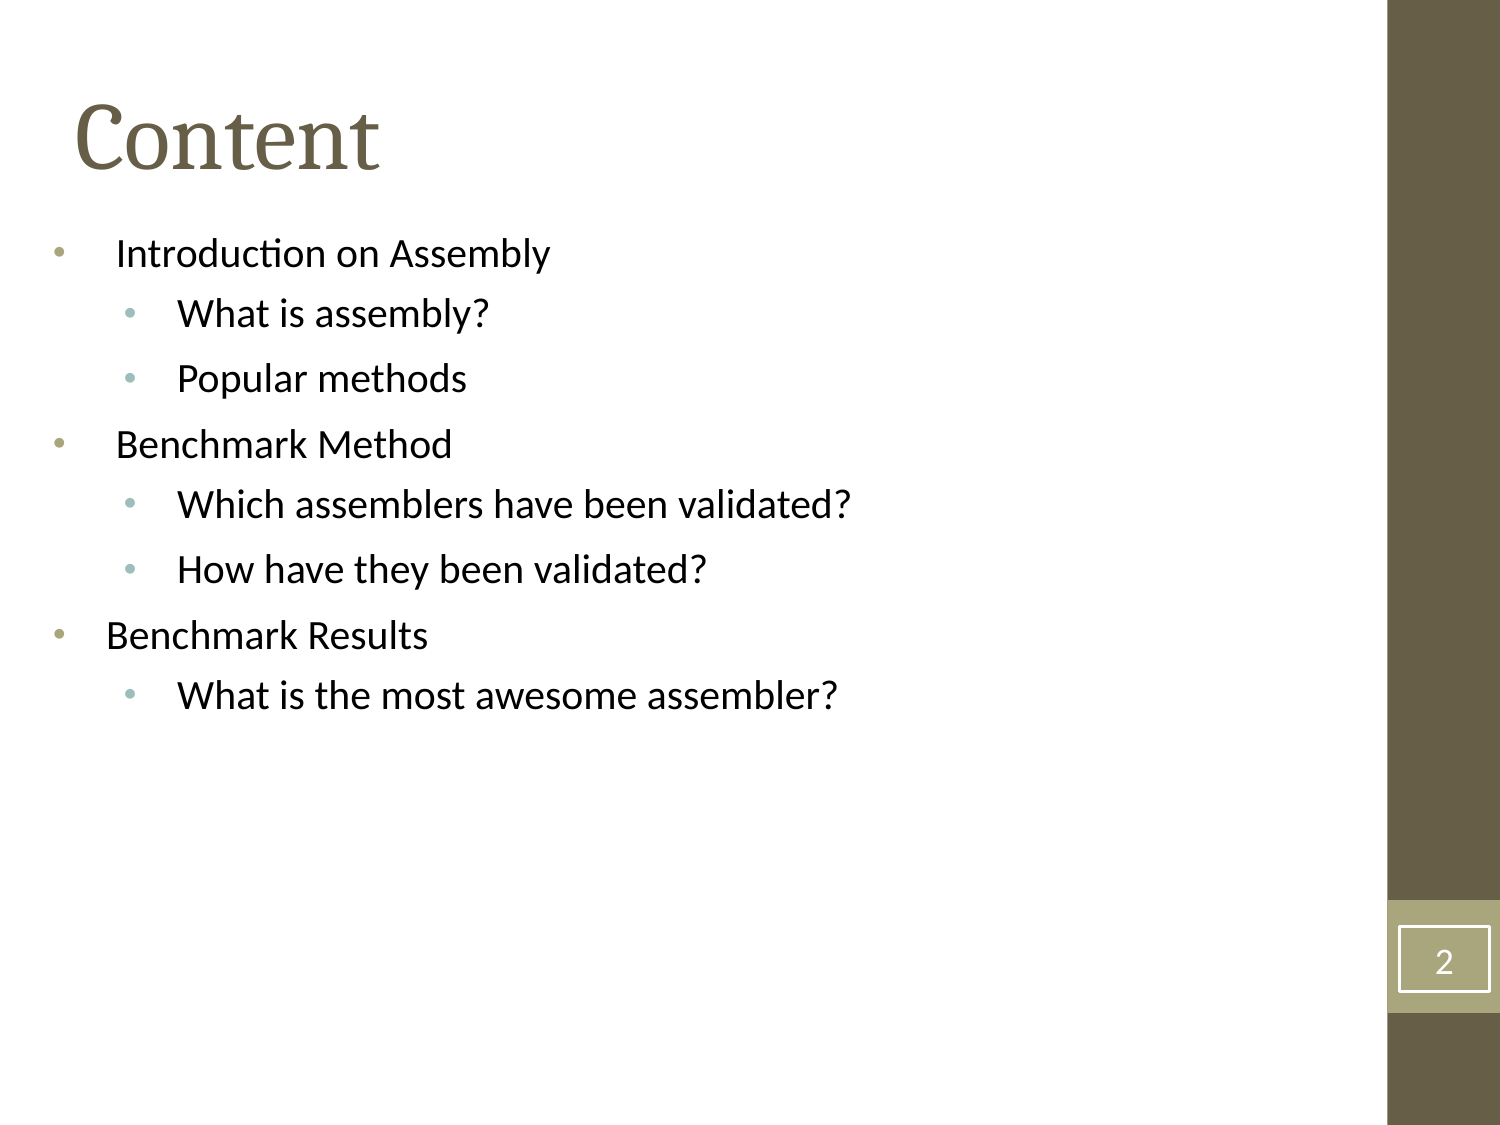

# Content
 Introduction on Assembly
What is assembly?
Popular methods
 Benchmark Method
Which assemblers have been validated?
How have they been validated?
Benchmark Results
What is the most awesome assembler?
2